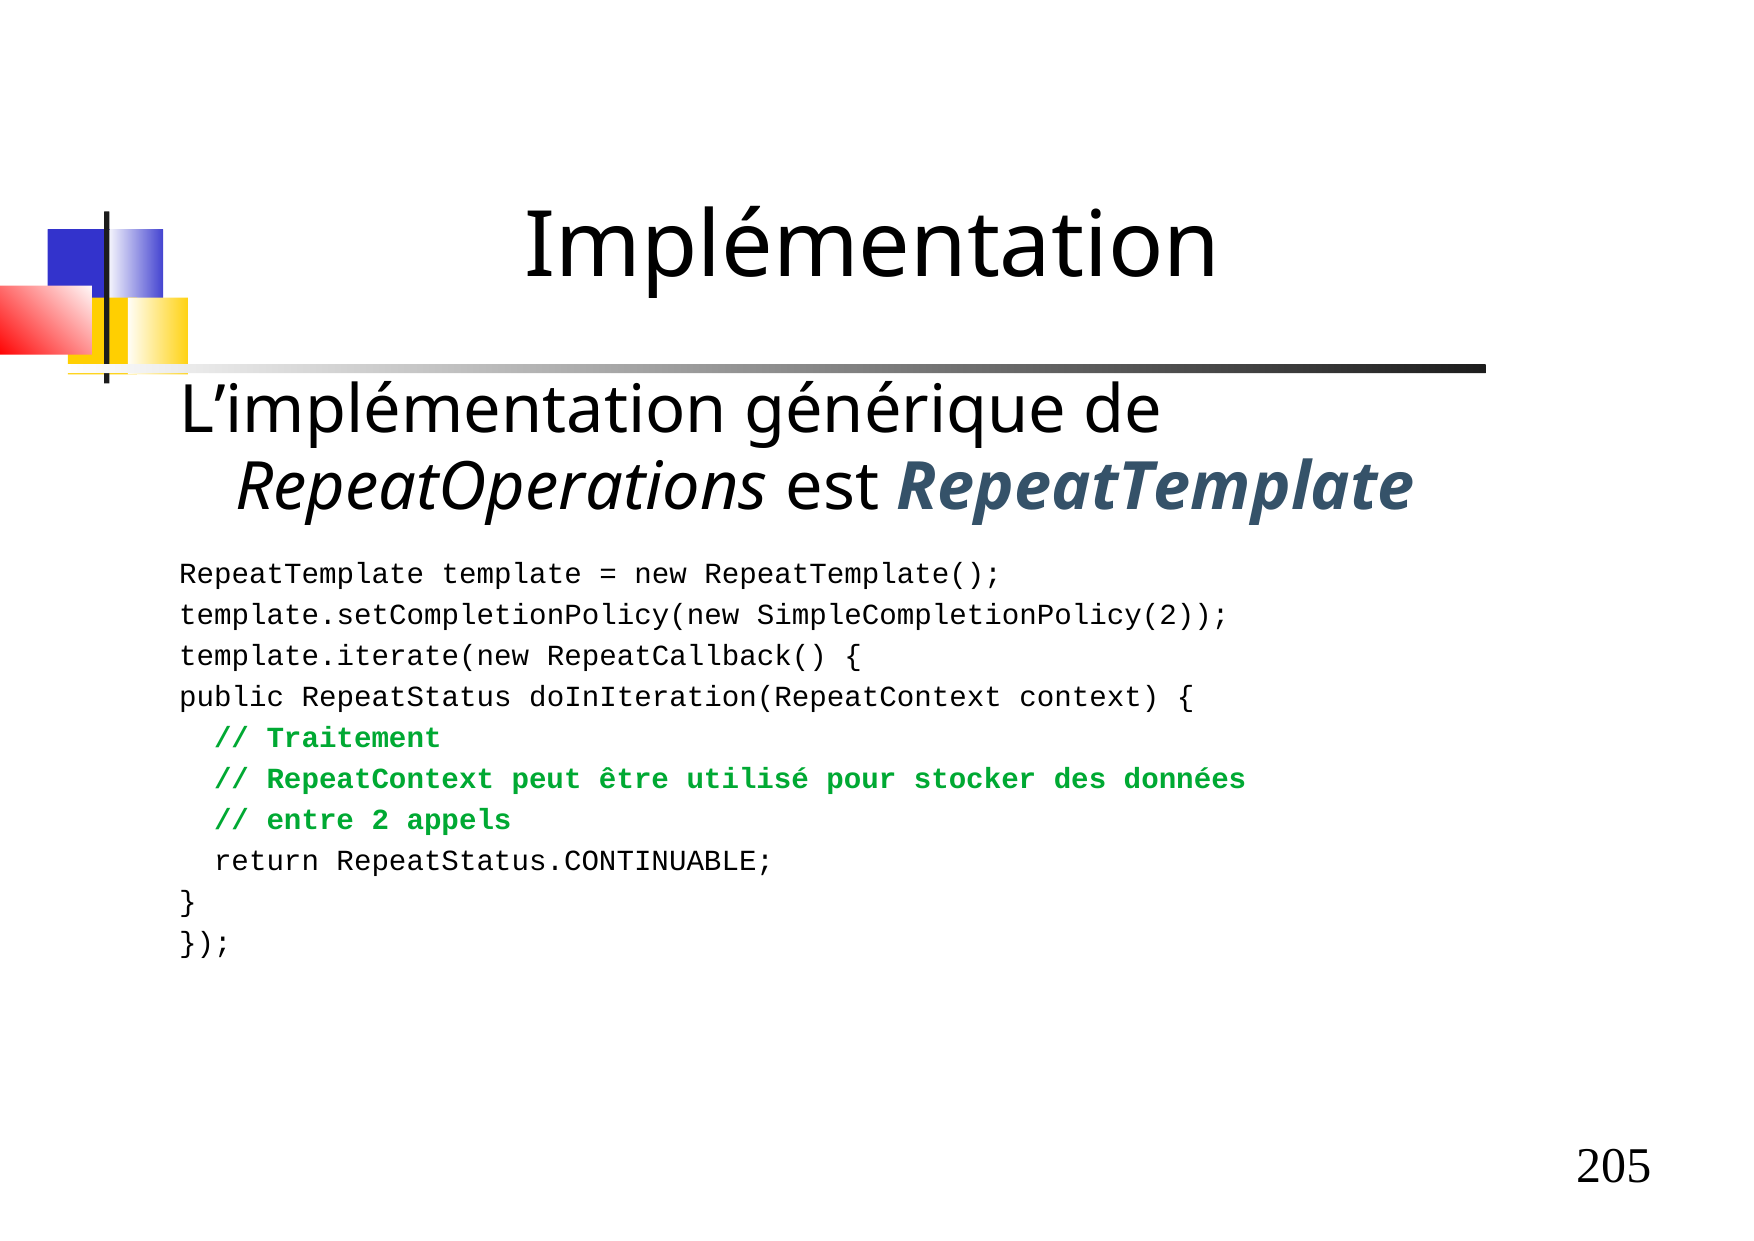

# Implémentation
L’implémentation générique de RepeatOperations est RepeatTemplate
RepeatTemplate template = new RepeatTemplate();
template.setCompletionPolicy(new SimpleCompletionPolicy(2));
template.iterate(new RepeatCallback() {
public RepeatStatus doInIteration(RepeatContext context) {
 // Traitement
 // RepeatContext peut être utilisé pour stocker des données
 // entre 2 appels
 return RepeatStatus.CONTINUABLE;
}
});